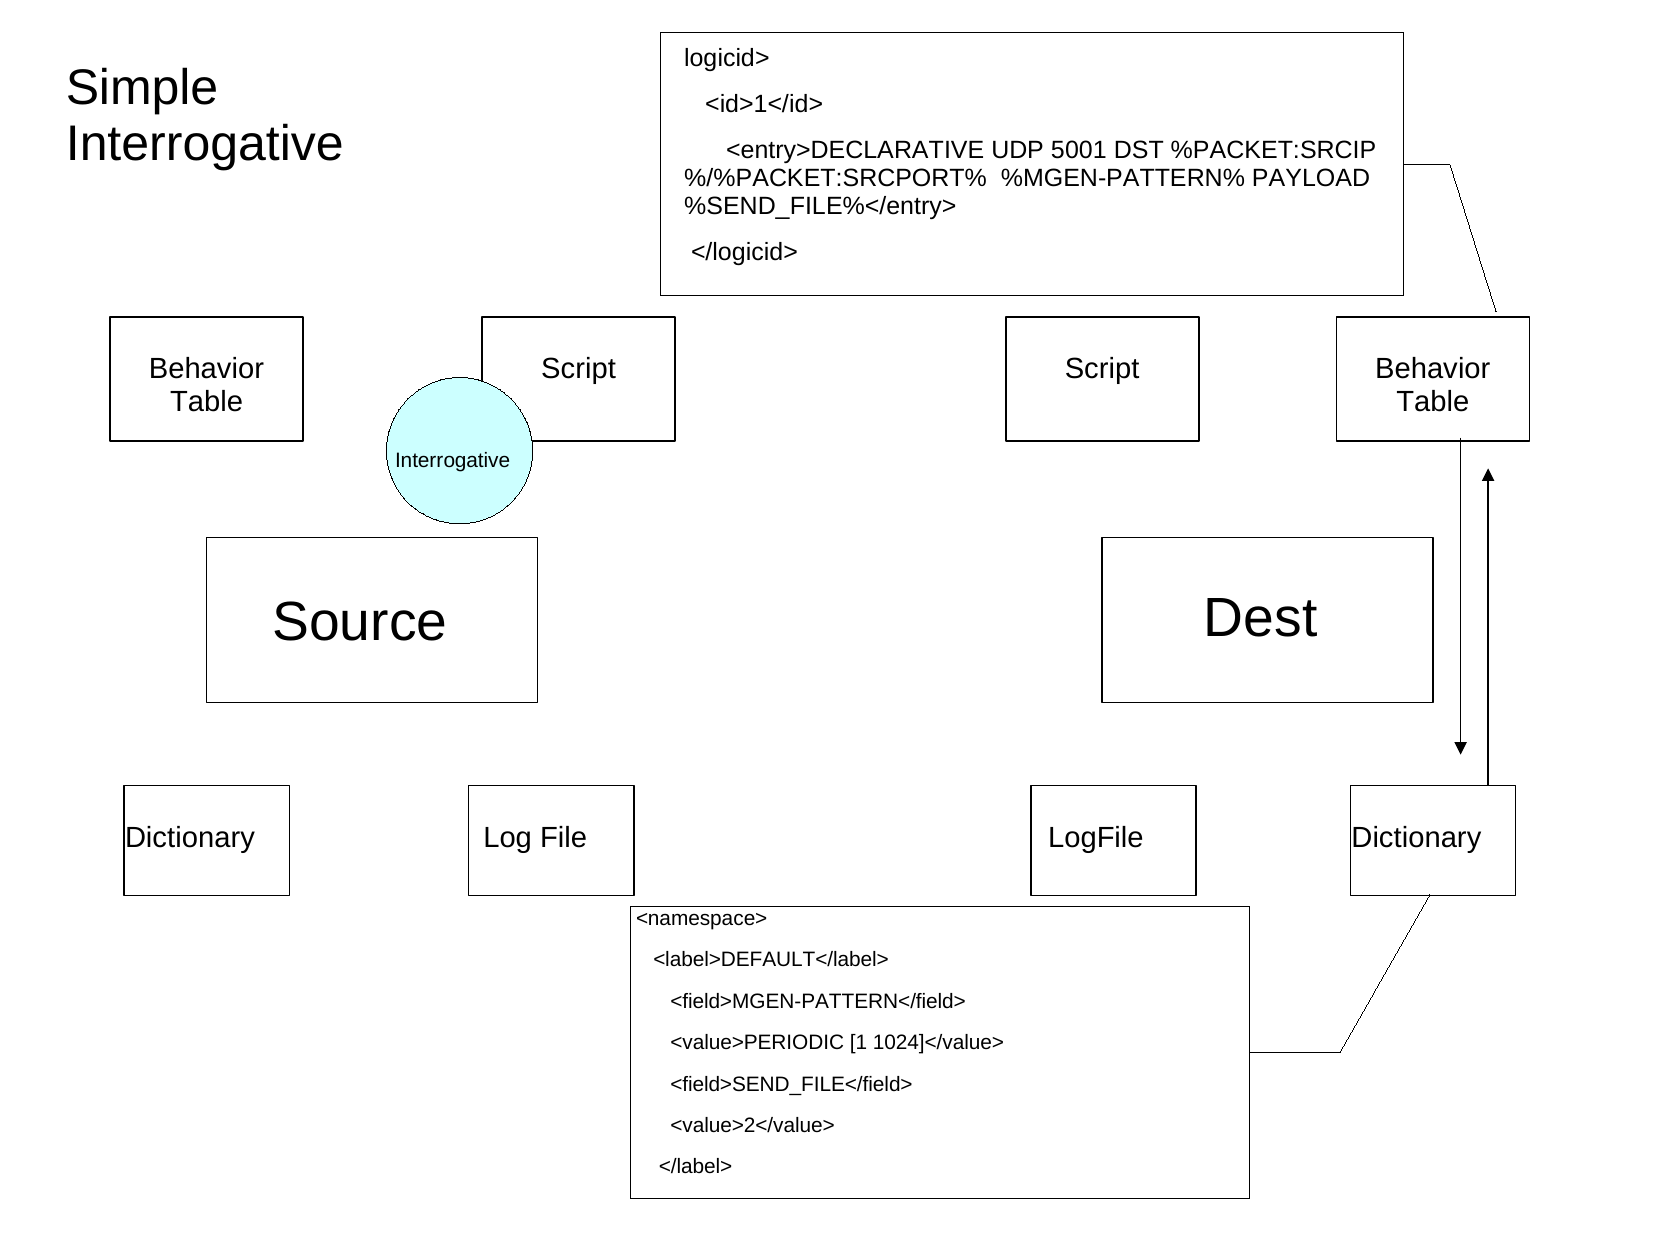

logicid>
 <id>1</id>
 <entry>DECLARATIVE UDP 5001 DST %PACKET:SRCIP%/%PACKET:SRCPORT% %MGEN-PATTERN% PAYLOAD %SEND_FILE%</entry>
 </logicid>
#
Simple
Interrogative
Behavior Table
Script
Script
Behavior Table
Interrogative
Dest
Source
Dictionary
Log File
LogFile
Dictionary
<namespace>
 <label>DEFAULT</label>
 <field>MGEN-PATTERN</field>
 <value>PERIODIC [1 1024]</value>
 <field>SEND_FILE</field>
 <value>2</value>
 </label>